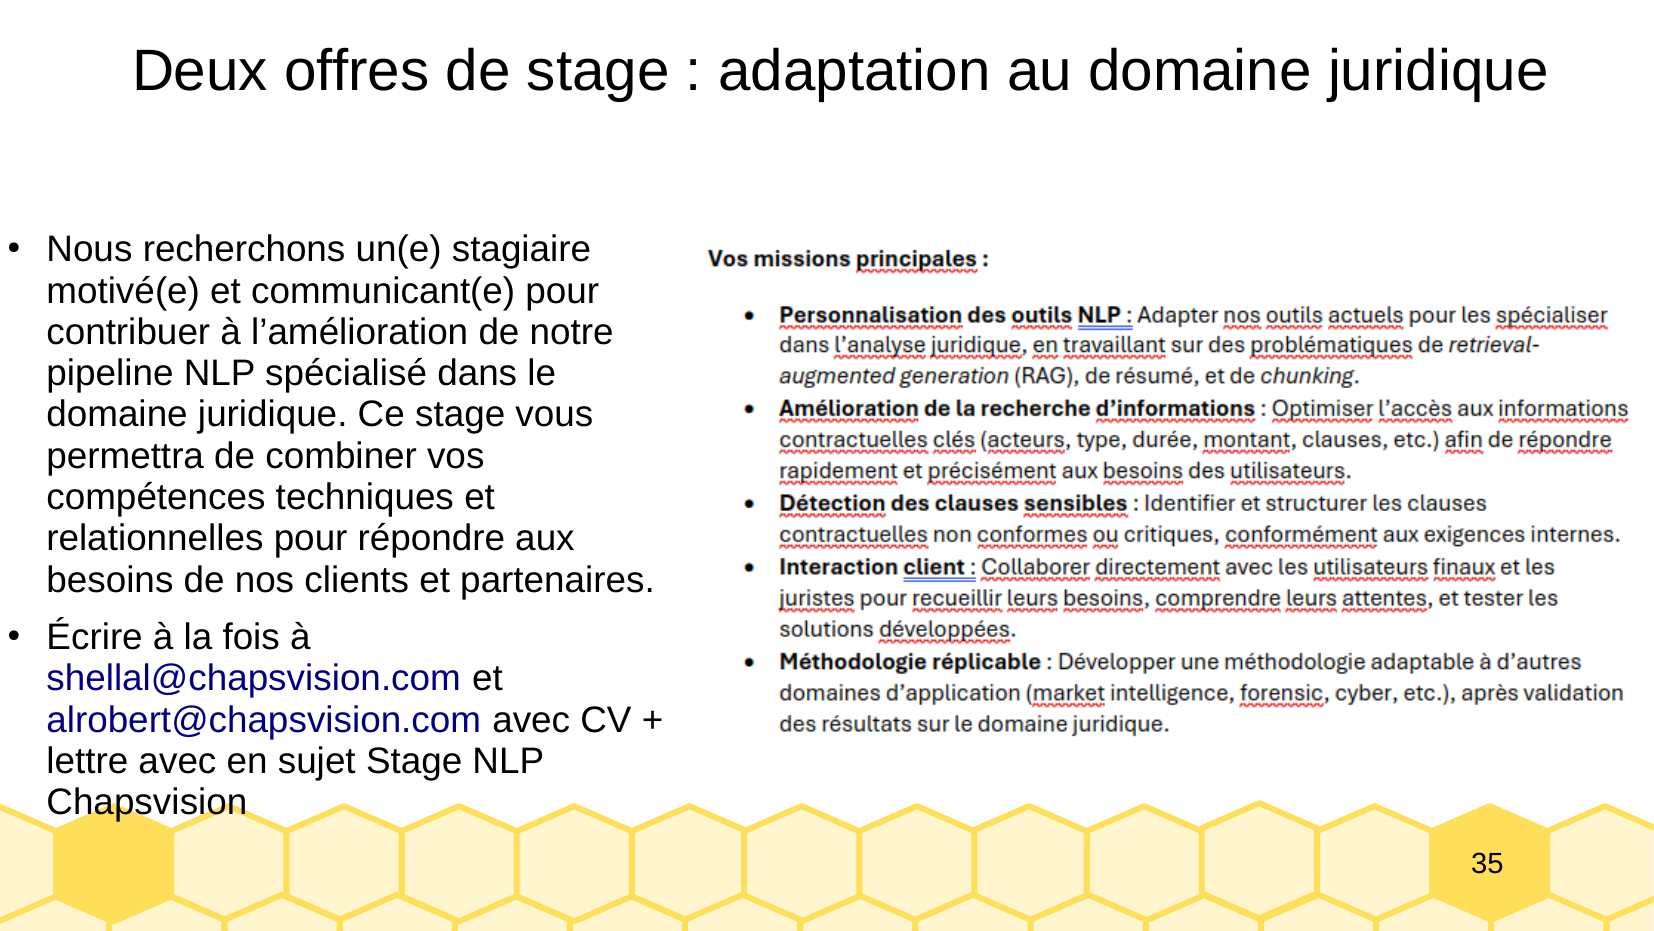

# Deux offres de stage : adaptation au domaine juridique
Nous recherchons un(e) stagiaire motivé(e) et communicant(e) pour contribuer à l’amélioration de notre pipeline NLP spécialisé dans le domaine juridique. Ce stage vous permettra de combiner vos compétences techniques et relationnelles pour répondre aux besoins de nos clients et partenaires.
Écrire à la fois à shellal@chapsvision.com et alrobert@chapsvision.com avec CV + lettre avec en sujet Stage NLP Chapsvision